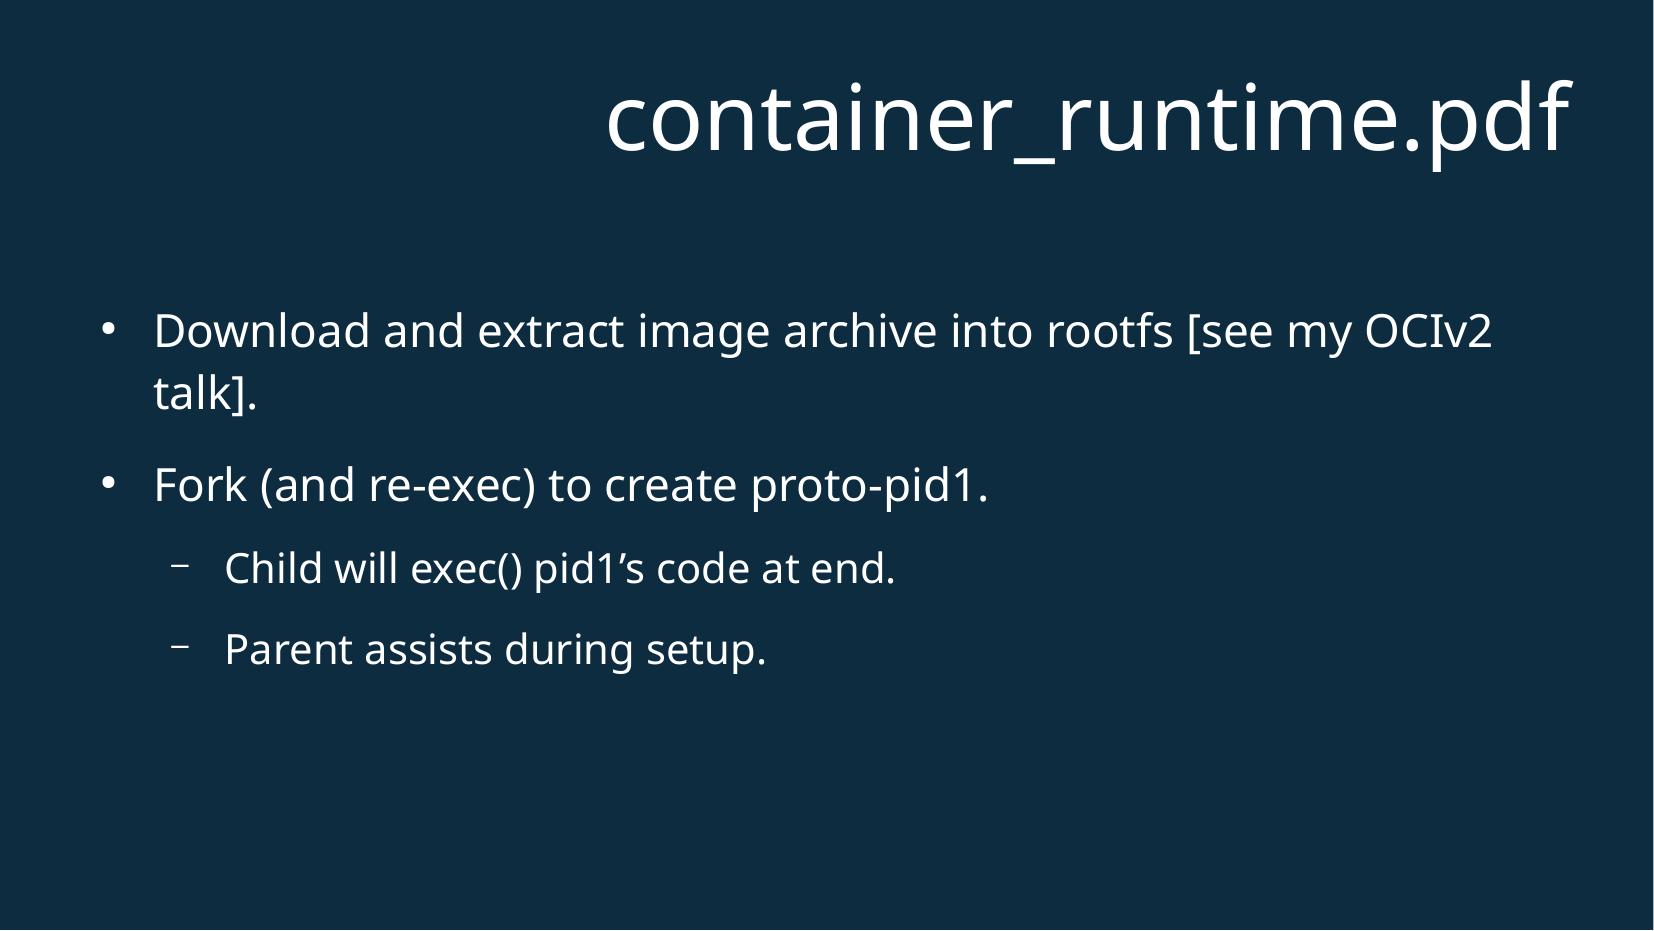

# container_runtime.pdf
Download and extract image archive into rootfs [see my OCIv2 talk].
Fork (and re-exec) to create proto-pid1.
Child will exec() pid1’s code at end.
Parent assists during setup.